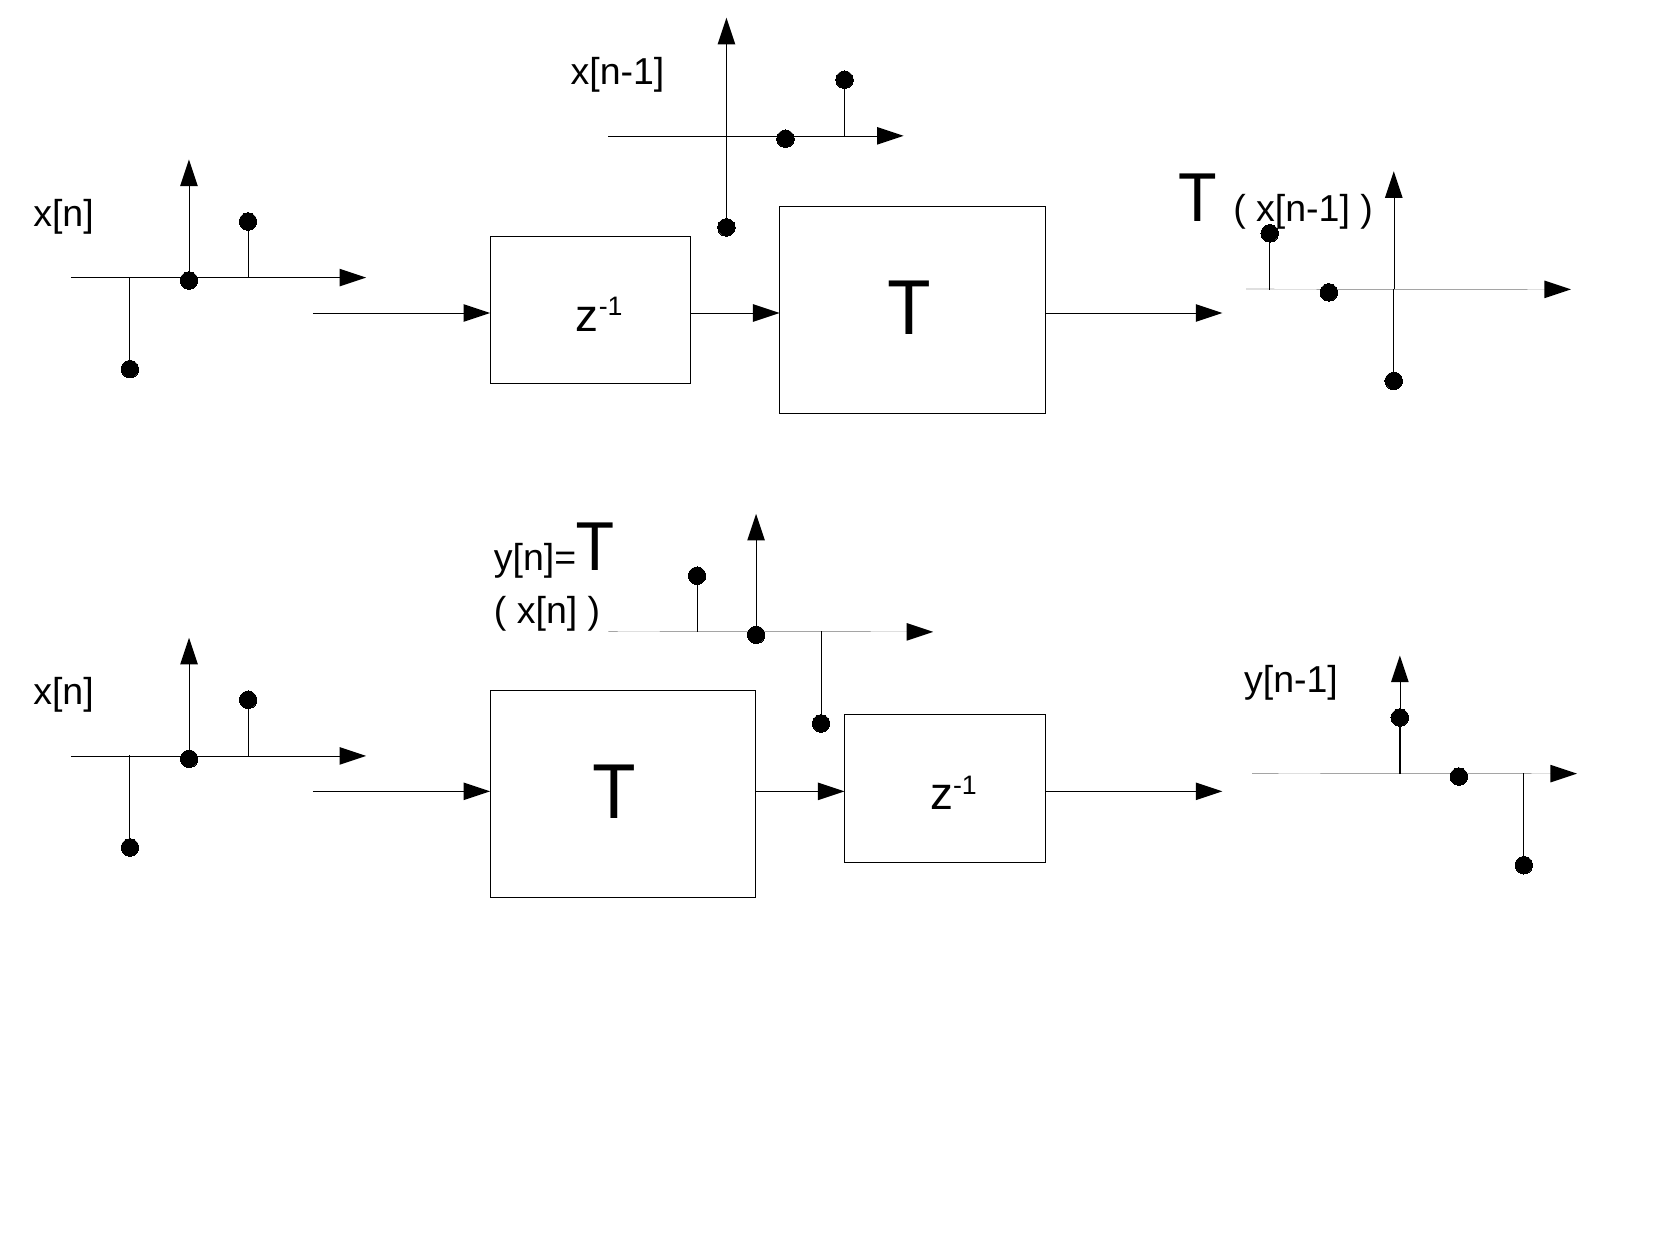

x[n-1]
T ( x[n-1] )
x[n]
T
z-1
y[n]=T ( x[n] )
y[n-1]
x[n]
T
z-1